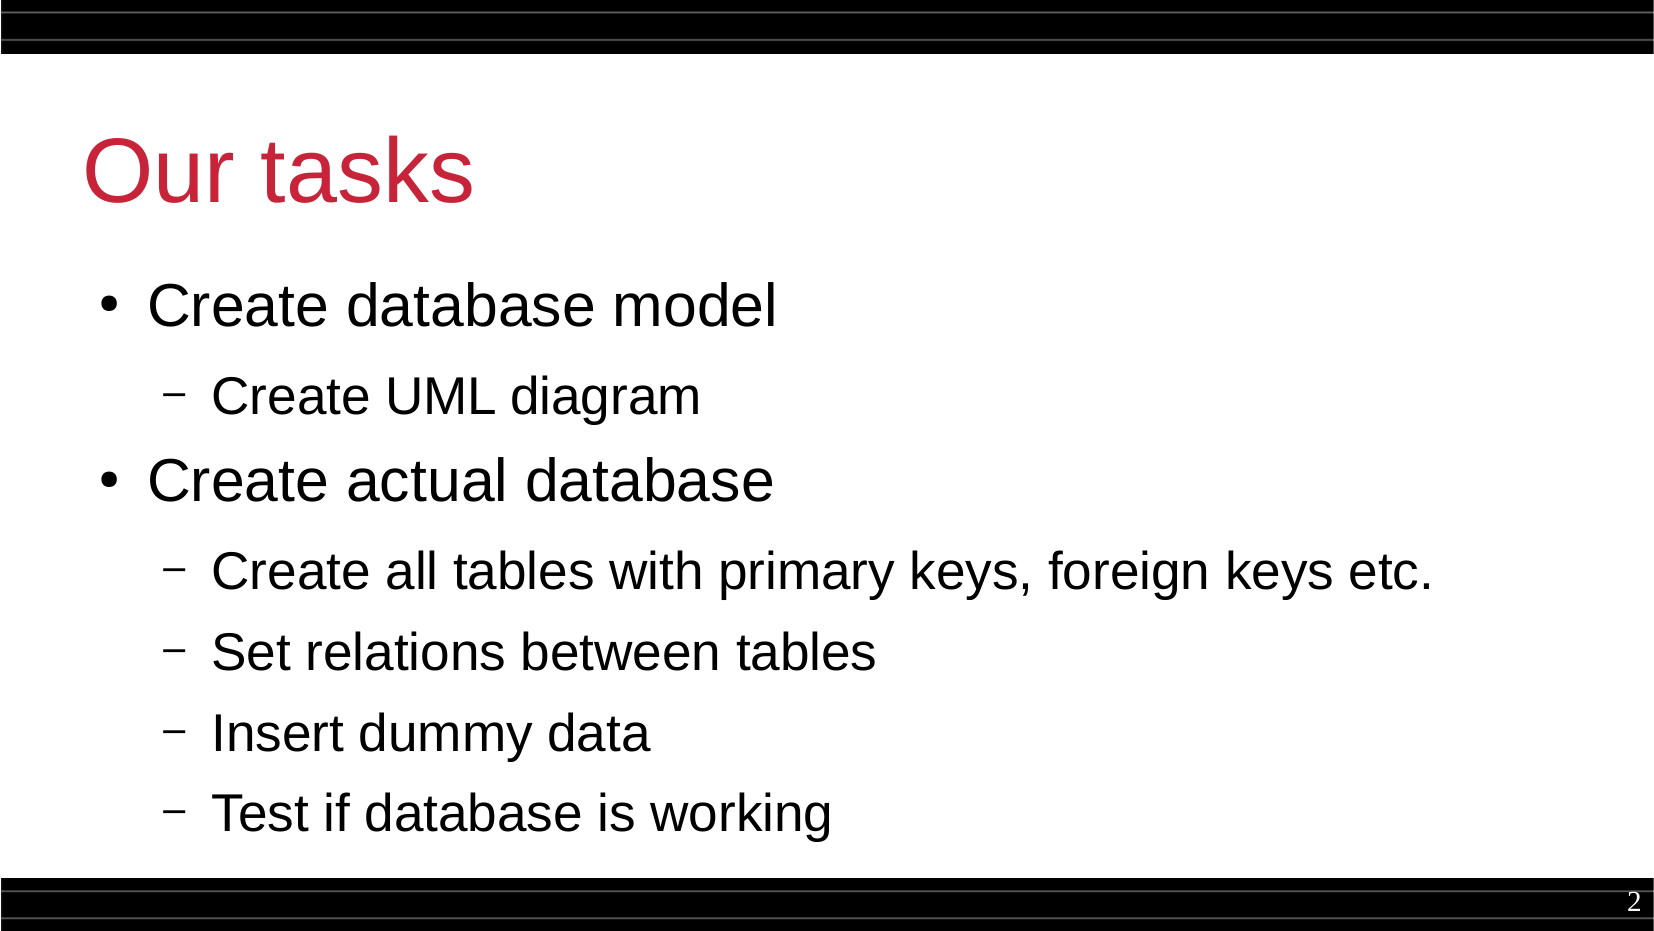

# Our tasks
Create database model
Create UML diagram
Create actual database
Create all tables with primary keys, foreign keys etc.
Set relations between tables
Insert dummy data
Test if database is working